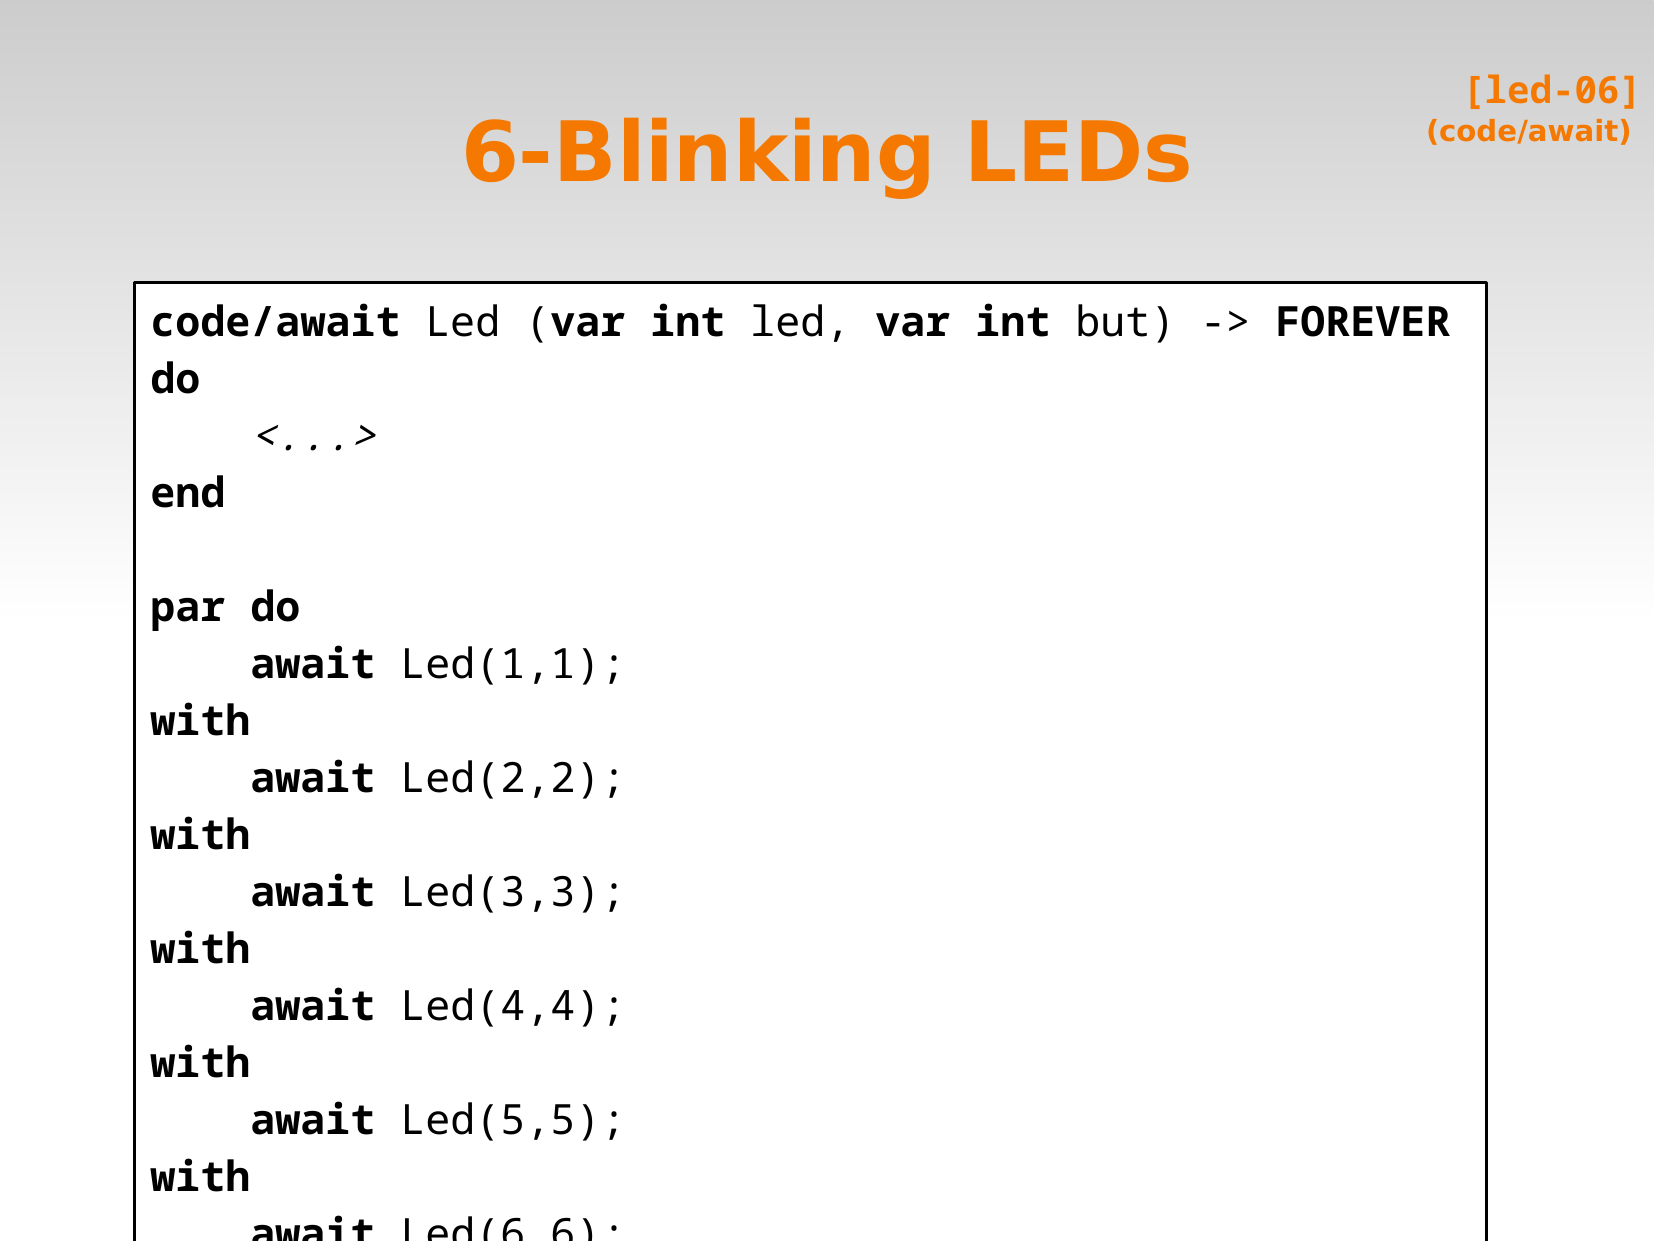

[led-06]
(code/await)
# 6-Blinking LEDs
code/await Led (var int led, var int but) -> FOREVER
do
 <...>
end
par do
 await Led(1,1);
with
 await Led(2,2);
with
 await Led(3,3);
with
 await Led(4,4);
with
 await Led(5,5);
with
 await Led(6,6);
end